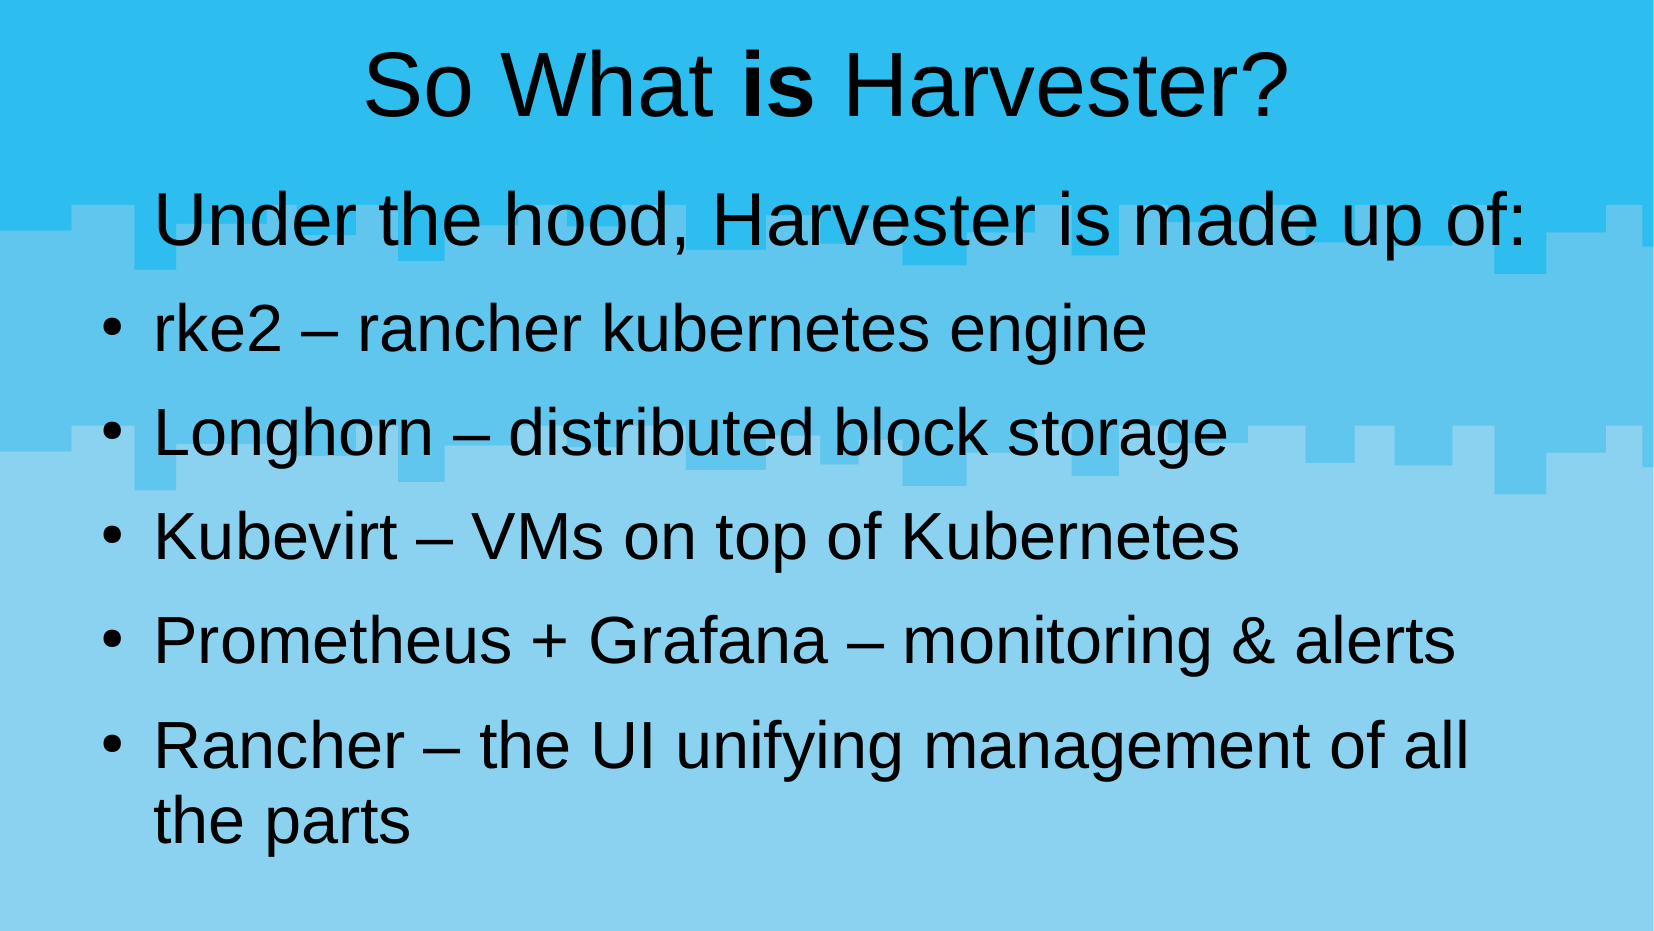

# So What is Harvester?
Under the hood, Harvester is made up of:
rke2 – rancher kubernetes engine
Longhorn – distributed block storage
Kubevirt – VMs on top of Kubernetes
Prometheus + Grafana – monitoring & alerts
Rancher – the UI unifying management of all the parts